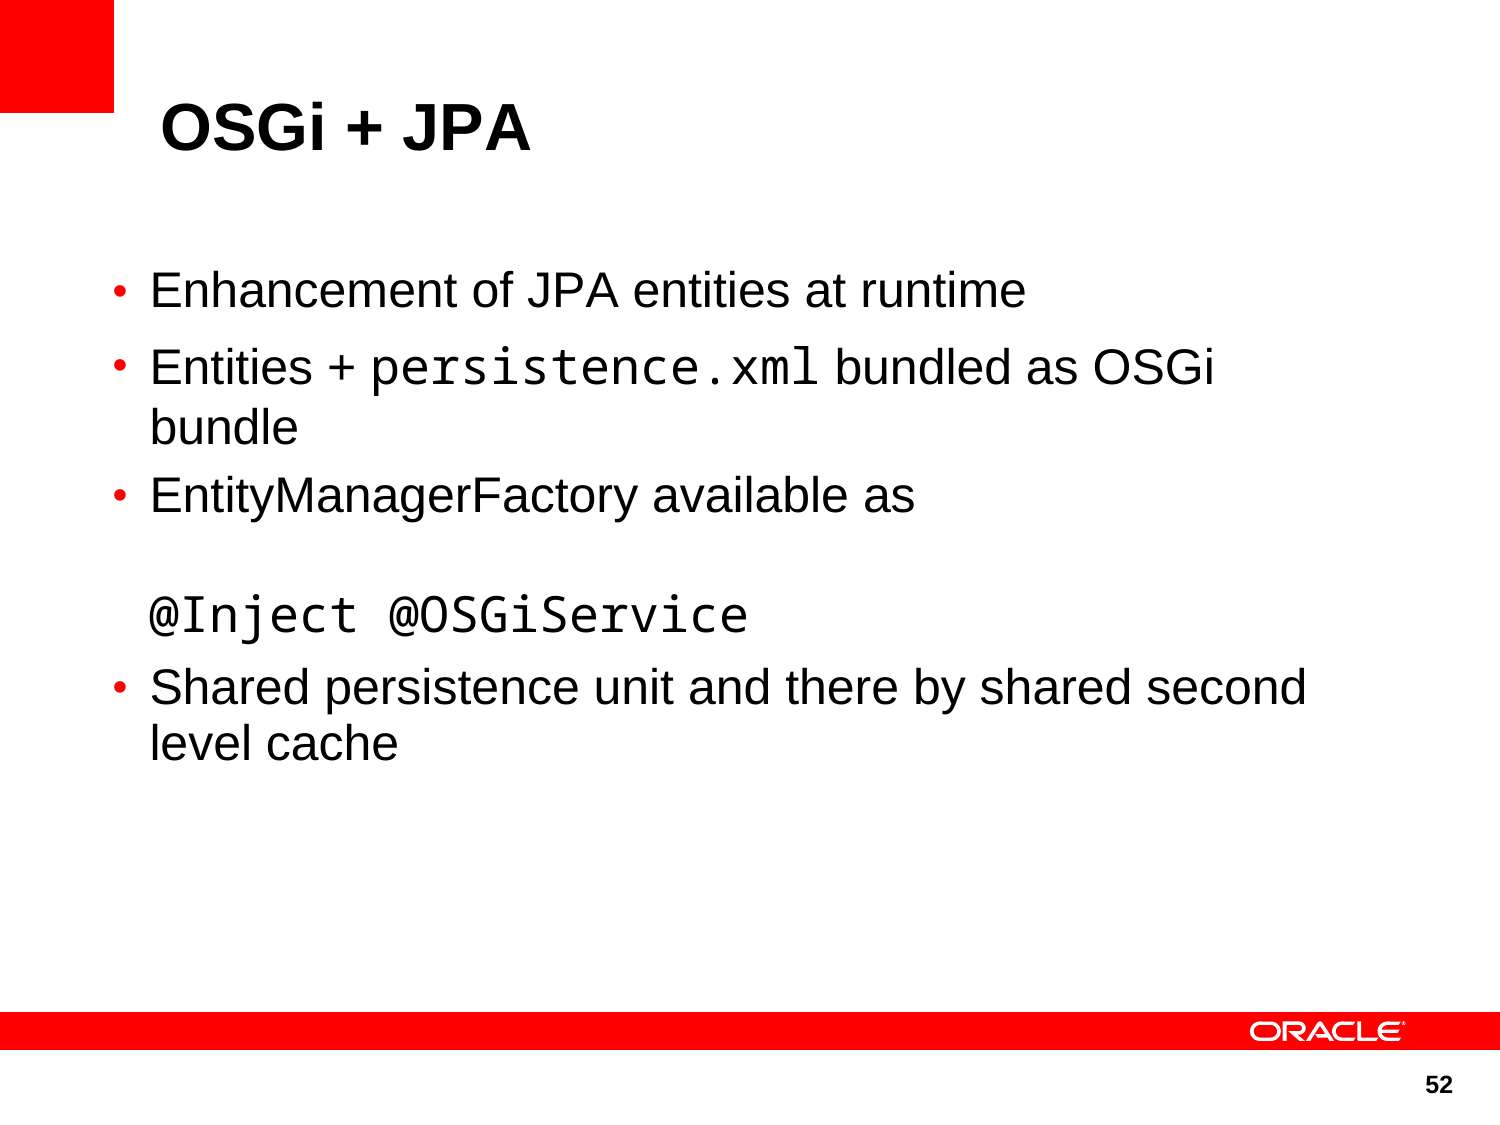

# OSGi + JPA
Enhancement of JPA entities at runtime
Entities + persistence.xml bundled as OSGi bundle
EntityManagerFactory available as
@Inject @OSGiService
Shared persistence unit and there by shared second level cache